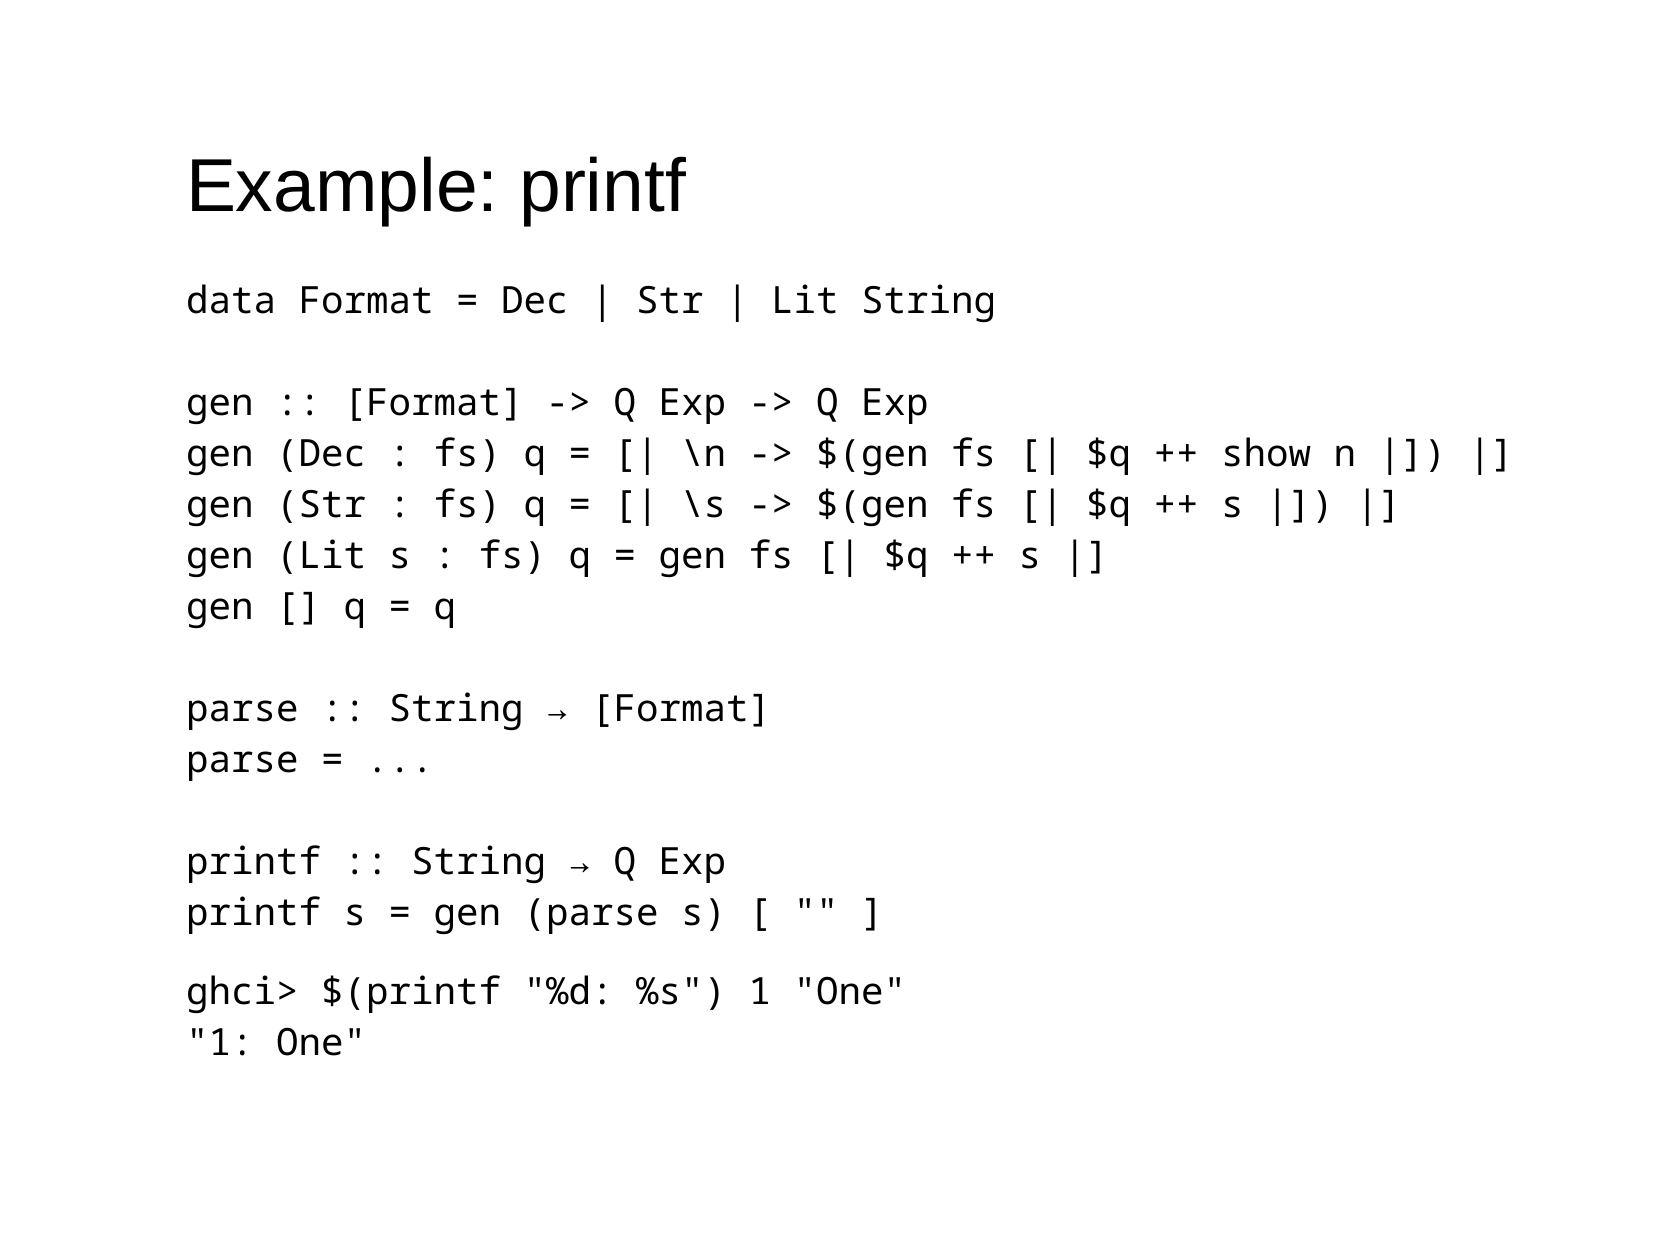

Example: printf
data Format = Dec | Str | Lit String
gen :: [Format] -> Q Exp -> Q Exp
gen (Dec : fs) q = [| \n -> $(gen fs [| $q ++ show n |]) |]
gen (Str : fs) q = [| \s -> $(gen fs [| $q ++ s |]) |]
gen (Lit s : fs) q = gen fs [| $q ++ s |]
gen [] q = q
parse :: String → [Format]
parse = ...
printf :: String → Q Exp
printf s = gen (parse s) [ "" ]
ghci> $(printf "%d: %s") 1 "One"
"1: One"